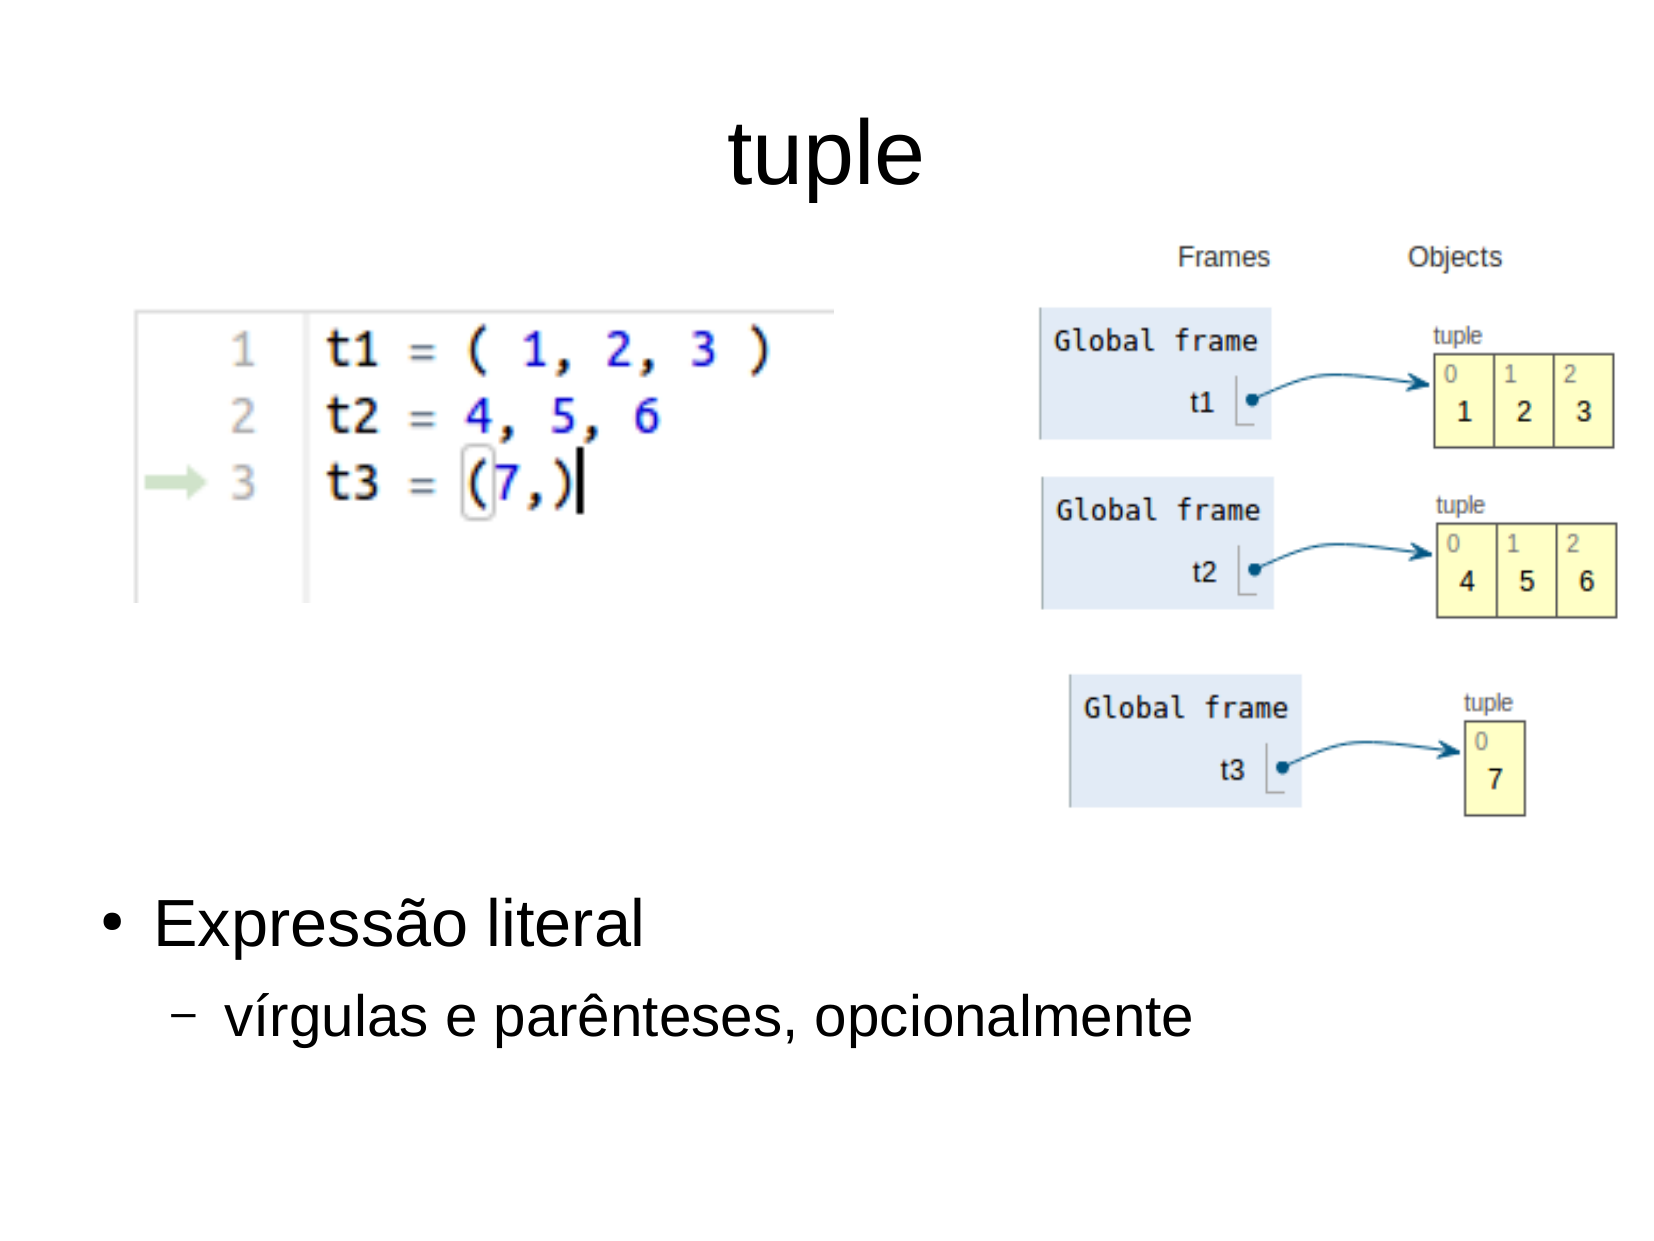

# tuple
Expressão literal
vírgulas e parênteses, opcionalmente